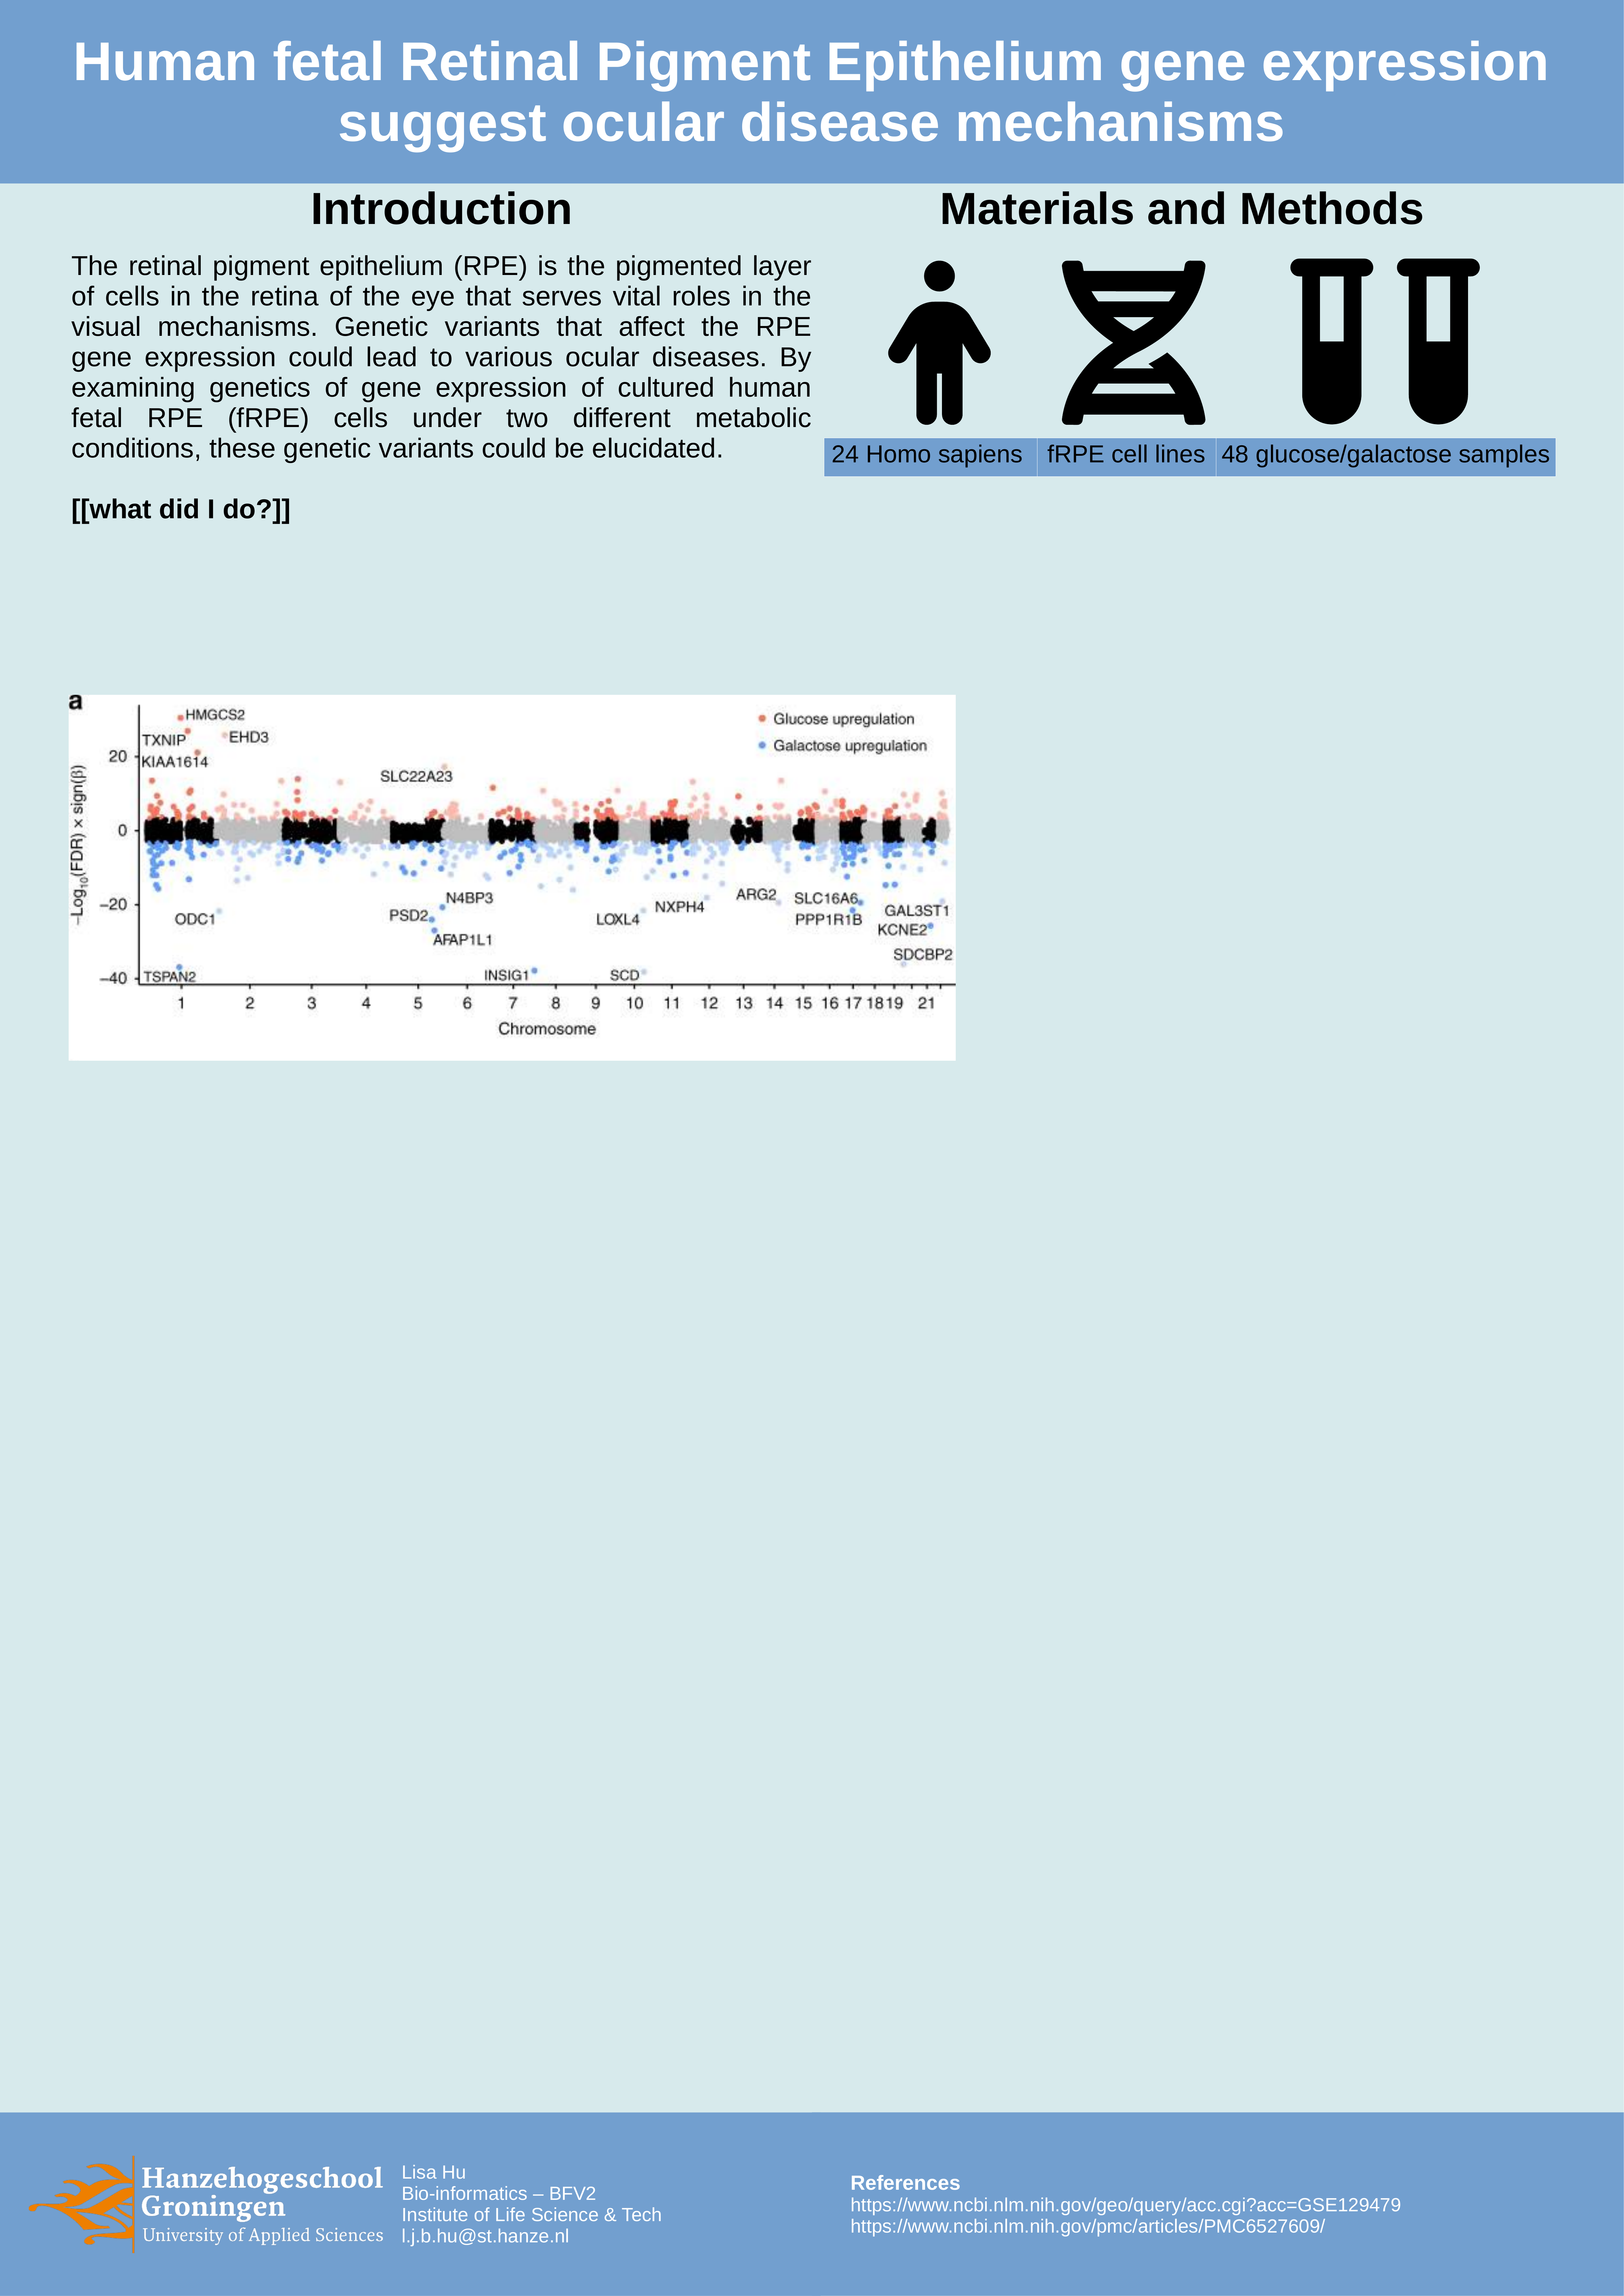

# Human fetal Retinal Pigment Epithelium gene expression suggest ocular disease mechanisms
Introduction
The retinal pigment epithelium (RPE) is the pigmented layer of cells in the retina of the eye that serves vital roles in the visual mechanisms. Genetic variants that affect the RPE gene expression could lead to various ocular diseases. By examining genetics of gene expression of cultured human fetal RPE (fRPE) cells under two different metabolic conditions, these genetic variants could be elucidated.
[[what did I do?]]
Materials and Methods
i
| 24 Homo sapiens | fRPE cell lines | 48 glucose/galactose samples |
| --- | --- | --- |
References
https://www.ncbi.nlm.nih.gov/geo/query/acc.cgi?acc=GSE129479
https://www.ncbi.nlm.nih.gov/pmc/articles/PMC6527609/
Lisa Hu
Bio-informatics – BFV2
Institute of Life Science & Tech
l.j.b.hu@st.hanze.nl